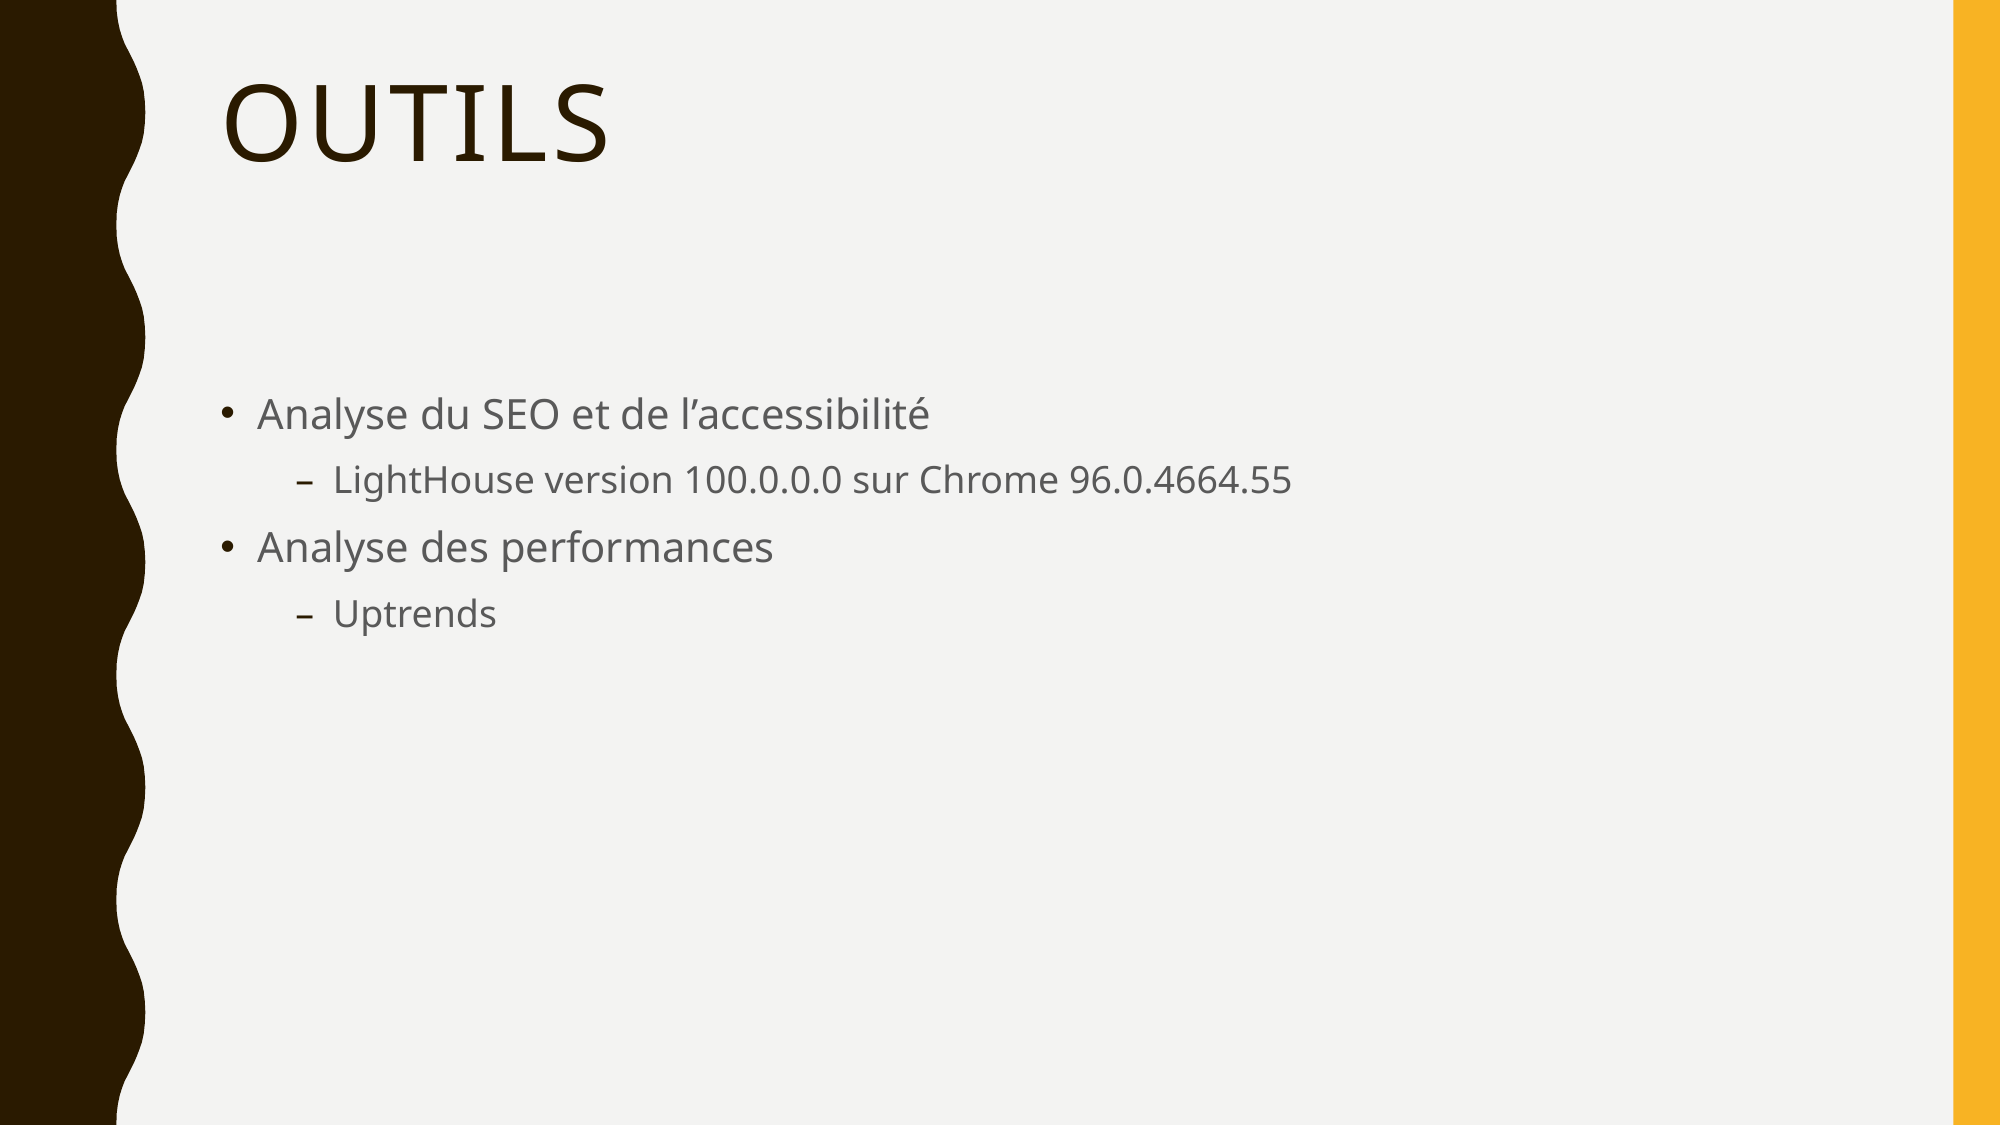

# Outils
Analyse du SEO et de l’accessibilité
LightHouse version 100.0.0.0 sur Chrome 96.0.4664.55
Analyse des performances
Uptrends